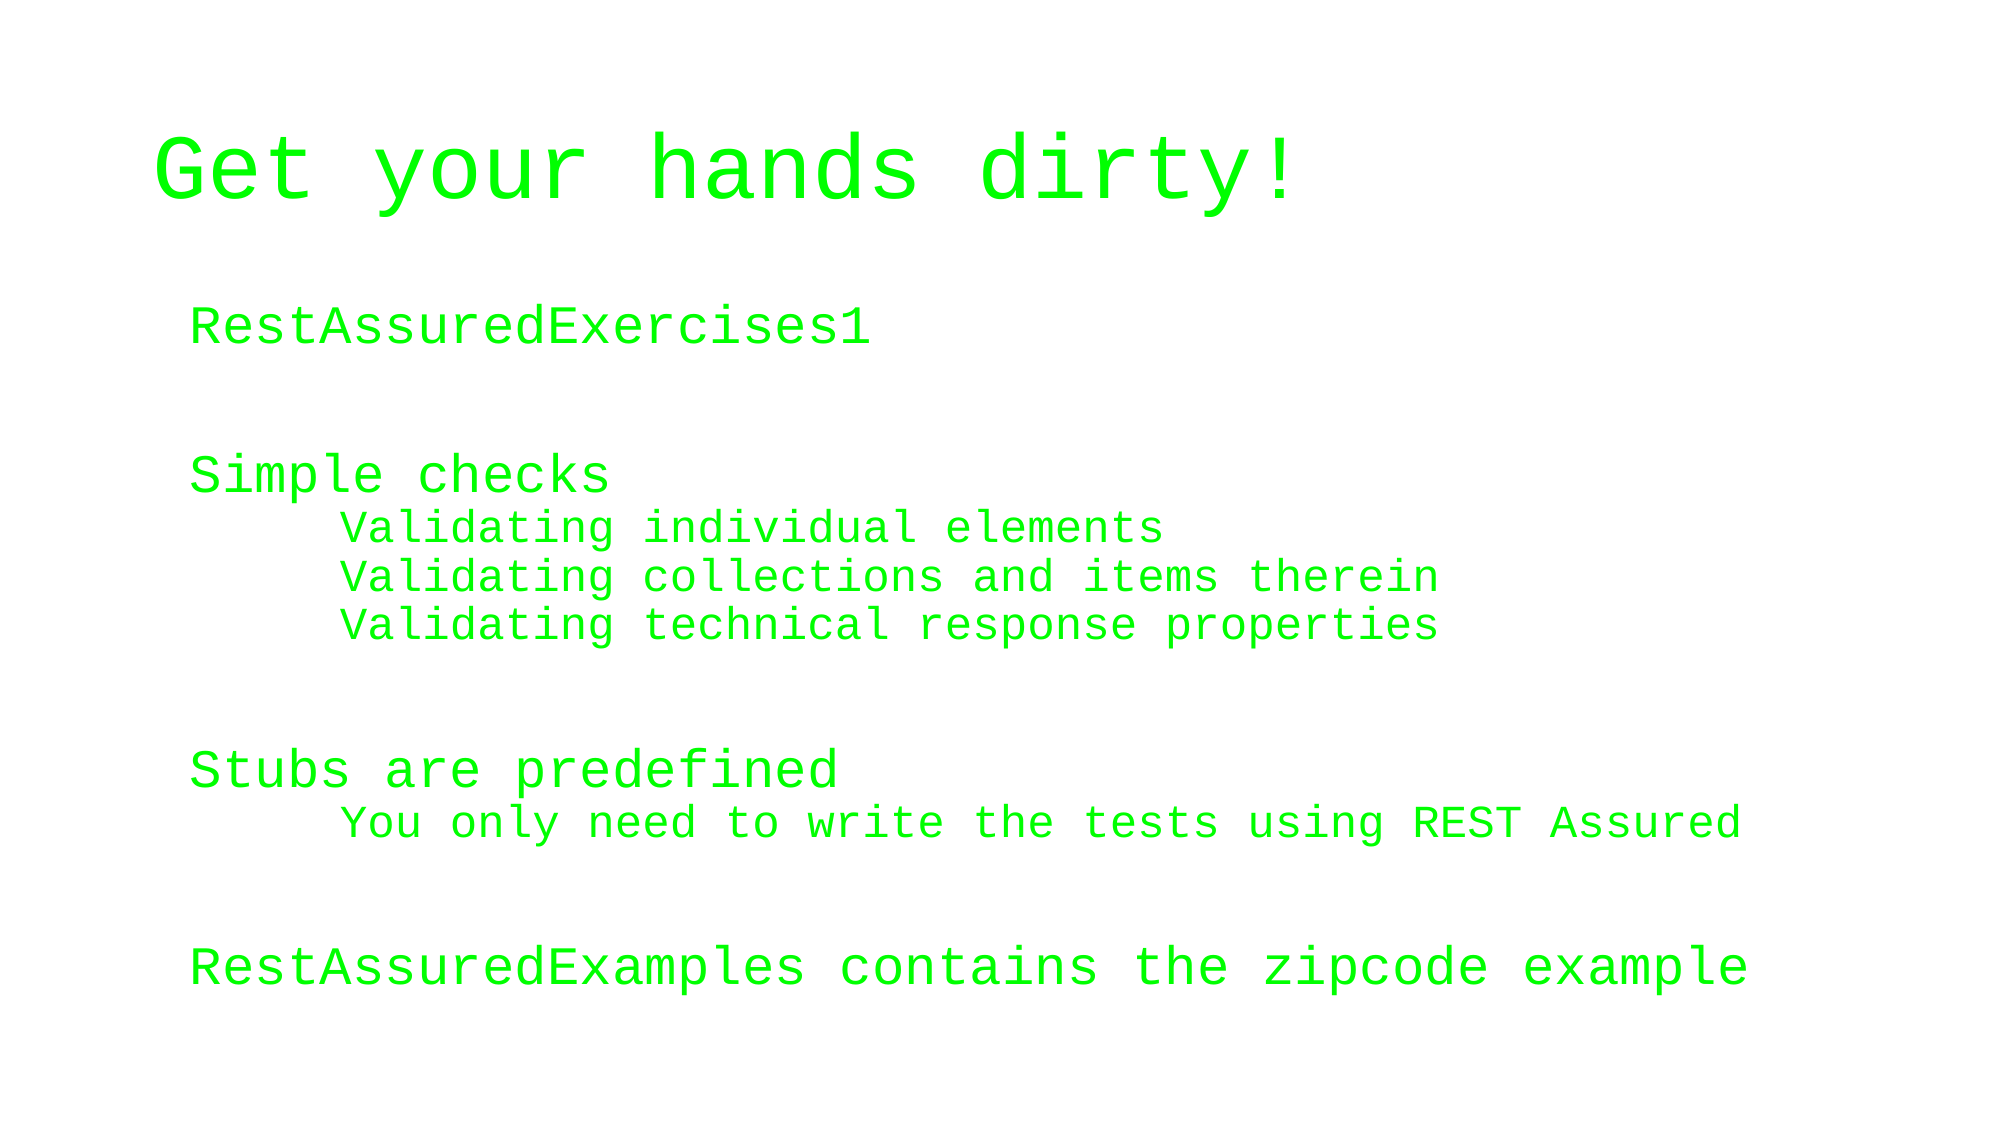

# Get your hands dirty!
RestAssuredExercises1
Simple checks
Validating individual elements
Validating collections and items therein
Validating technical response properties
Stubs are predefined
You only need to write the tests using REST Assured
RestAssuredExamples contains the zipcode example